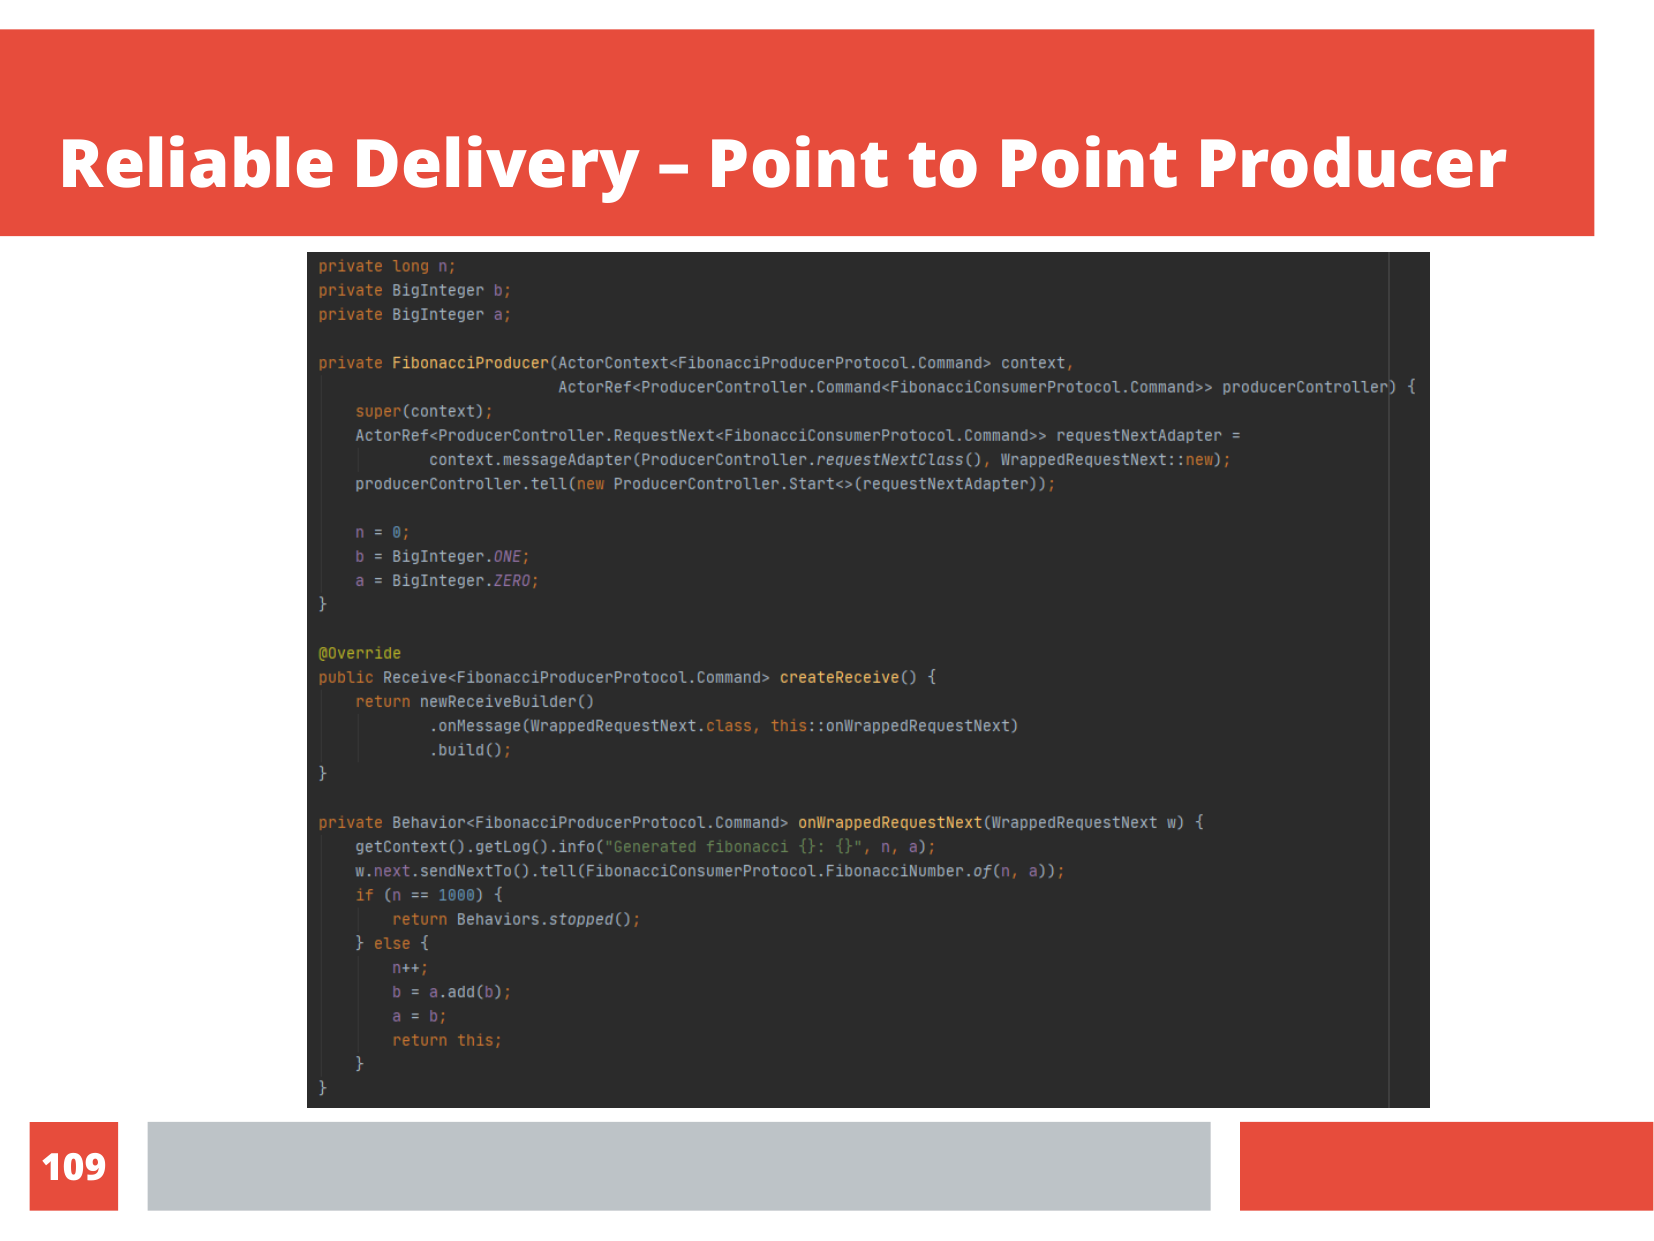

# Reliable Delivery – Point to Point Producer
109